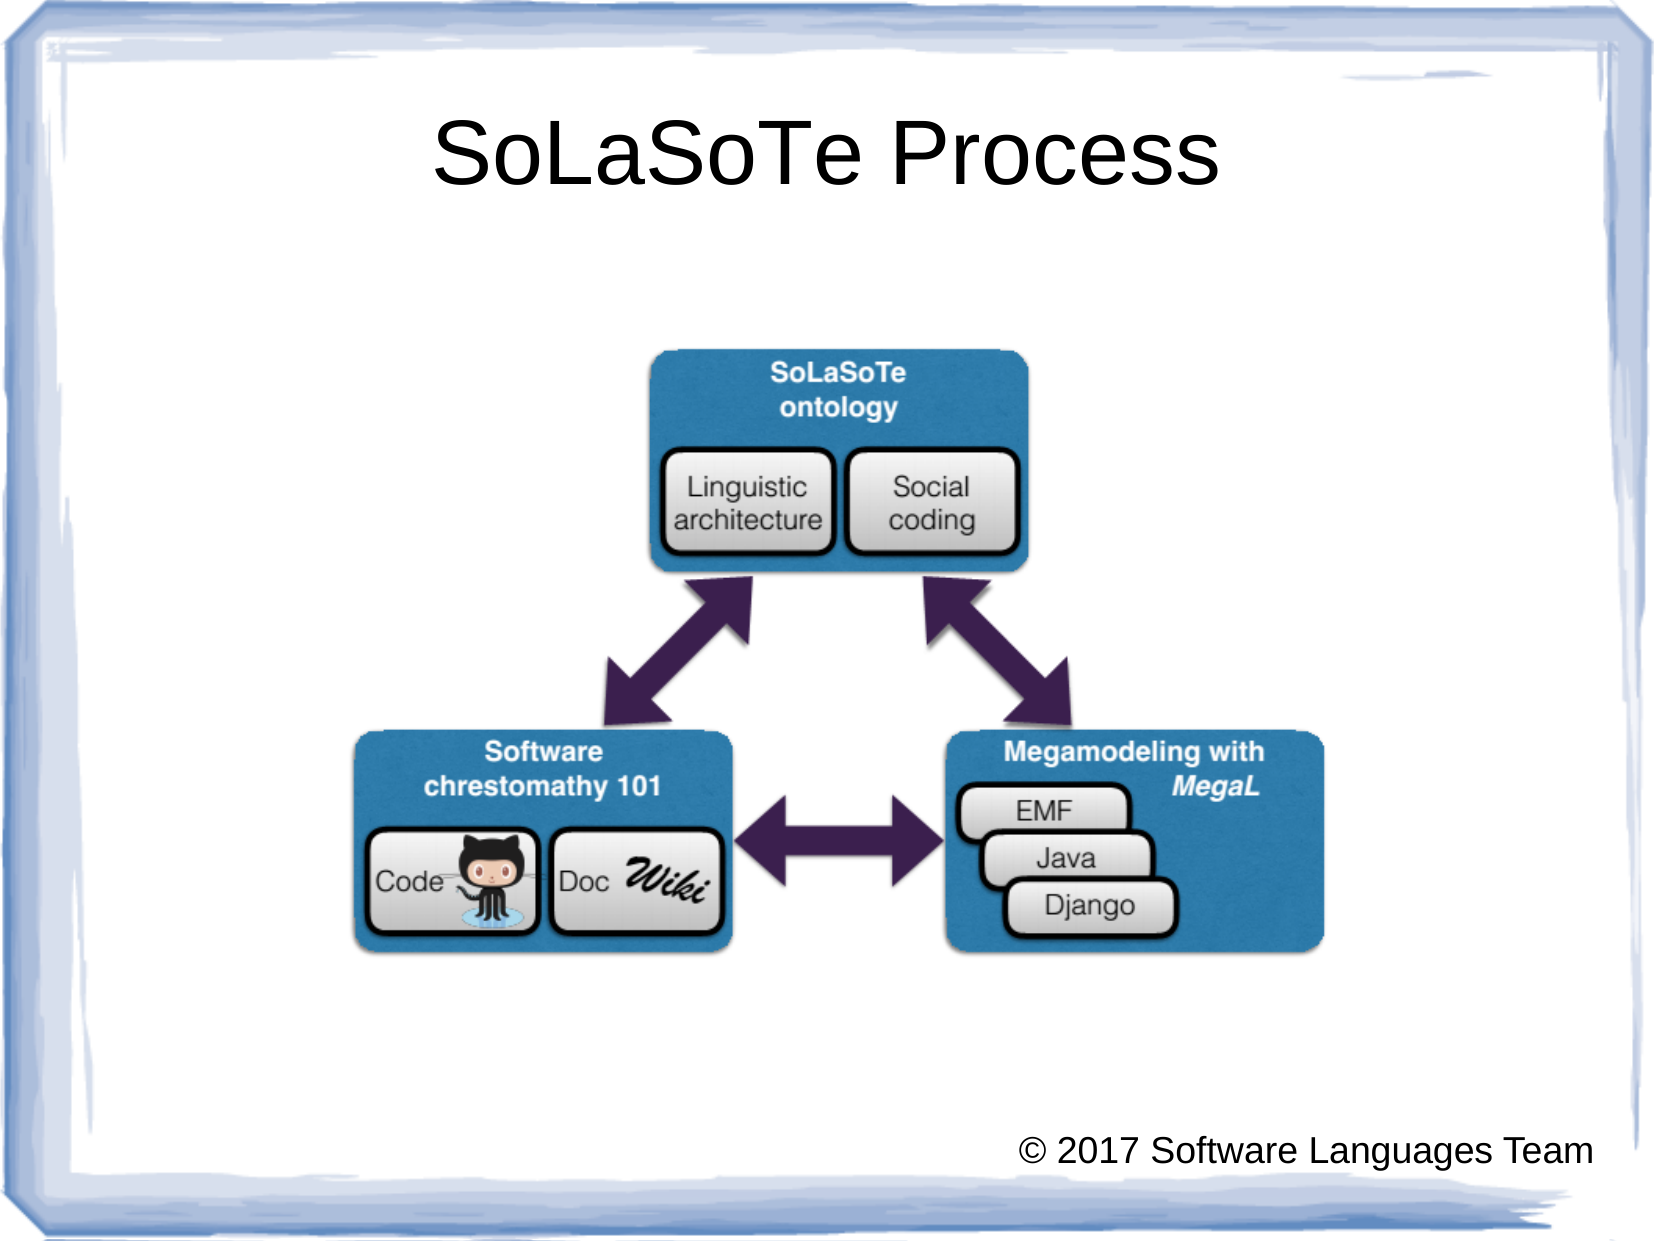

# SoLaSoTe Process
© 2017 Software Languages Team